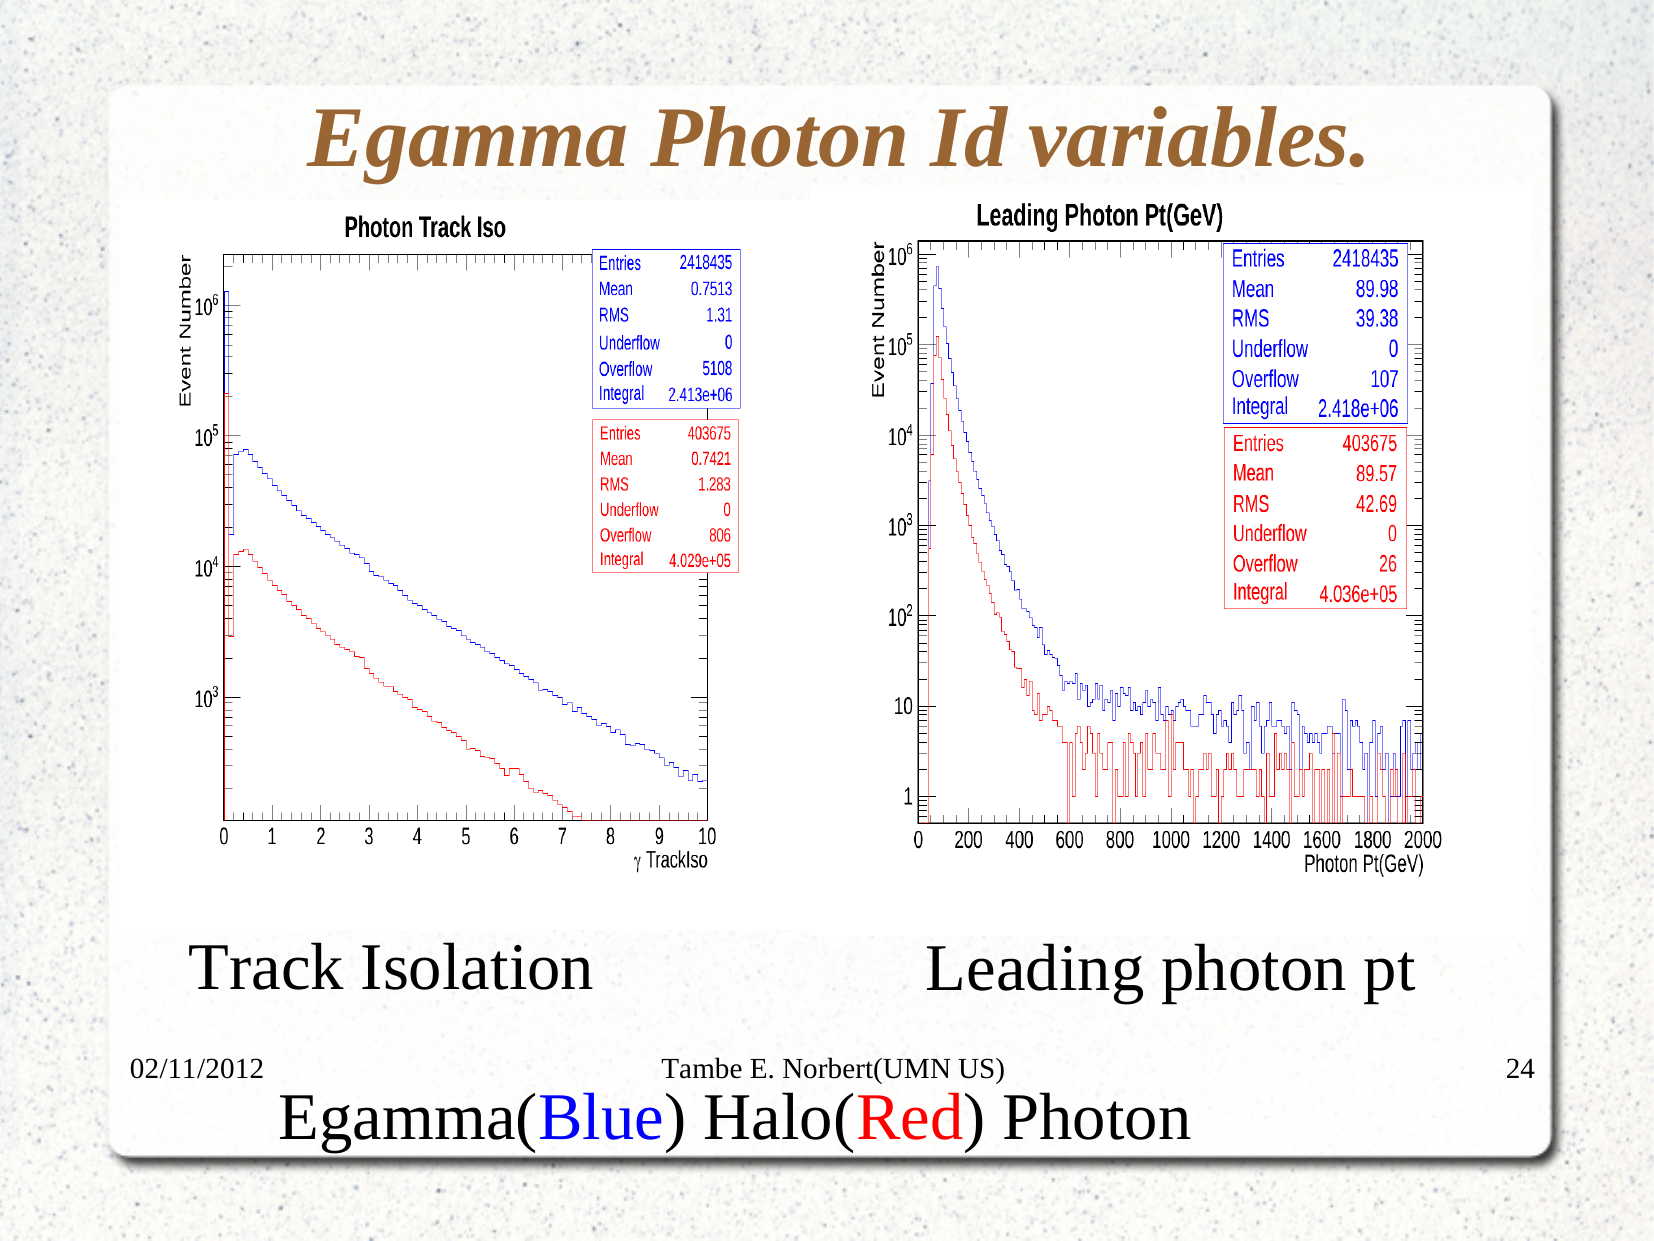

# Egamma Photon Id variables.
Track Isolation
Leading photon pt
02/11/2012
Tambe E. Norbert(UMN US)
24
Egamma(Blue) Halo(Red) Photon